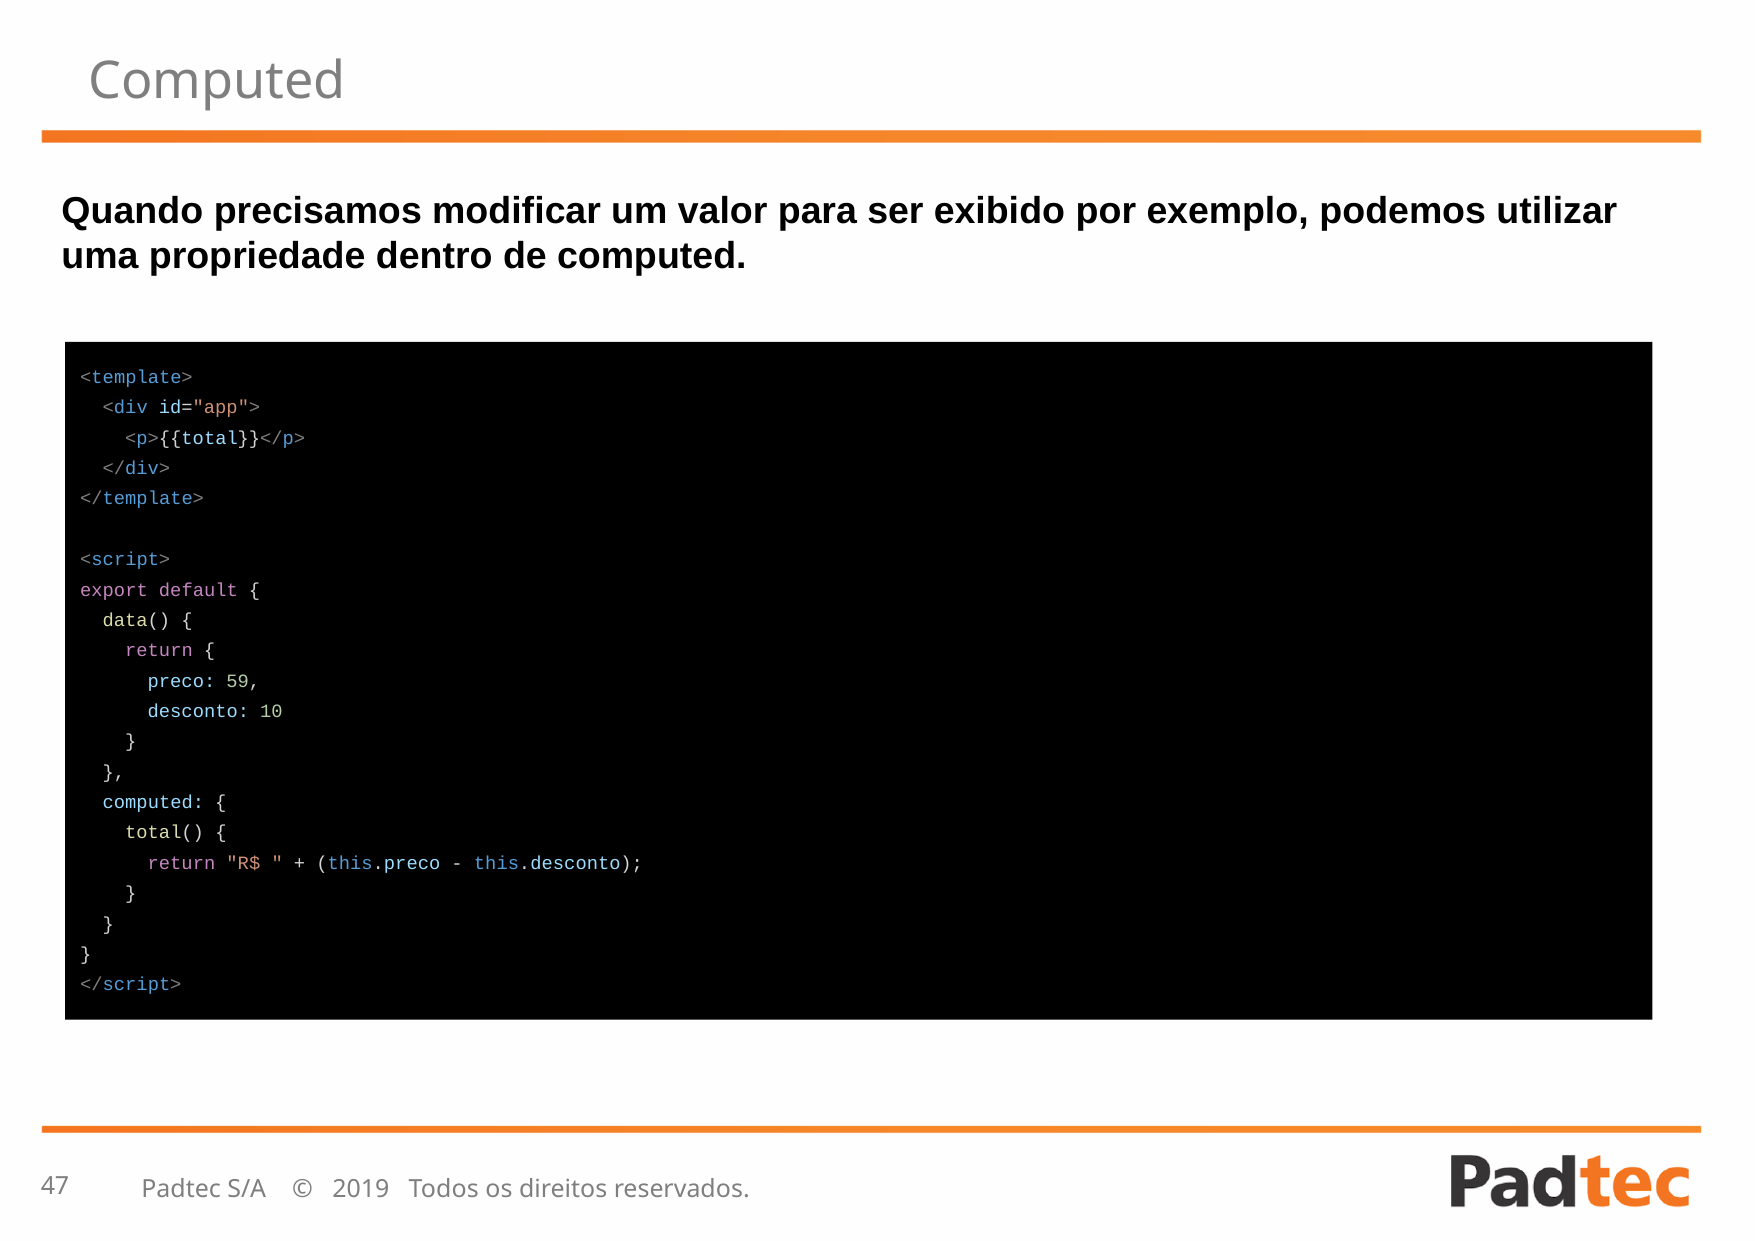

# Computed
Quando precisamos modificar um valor para ser exibido por exemplo, podemos utilizar uma propriedade dentro de computed.
<template>
 <div id="app">
 <p>{{total}}</p>
 </div>
</template>
<script>
export default {
 data() {
 return {
 preco: 59,
 desconto: 10
 }
 },
 computed: {
 total() {
 return "R$ " + (this.preco - this.desconto);
 }
 }
}
</script>